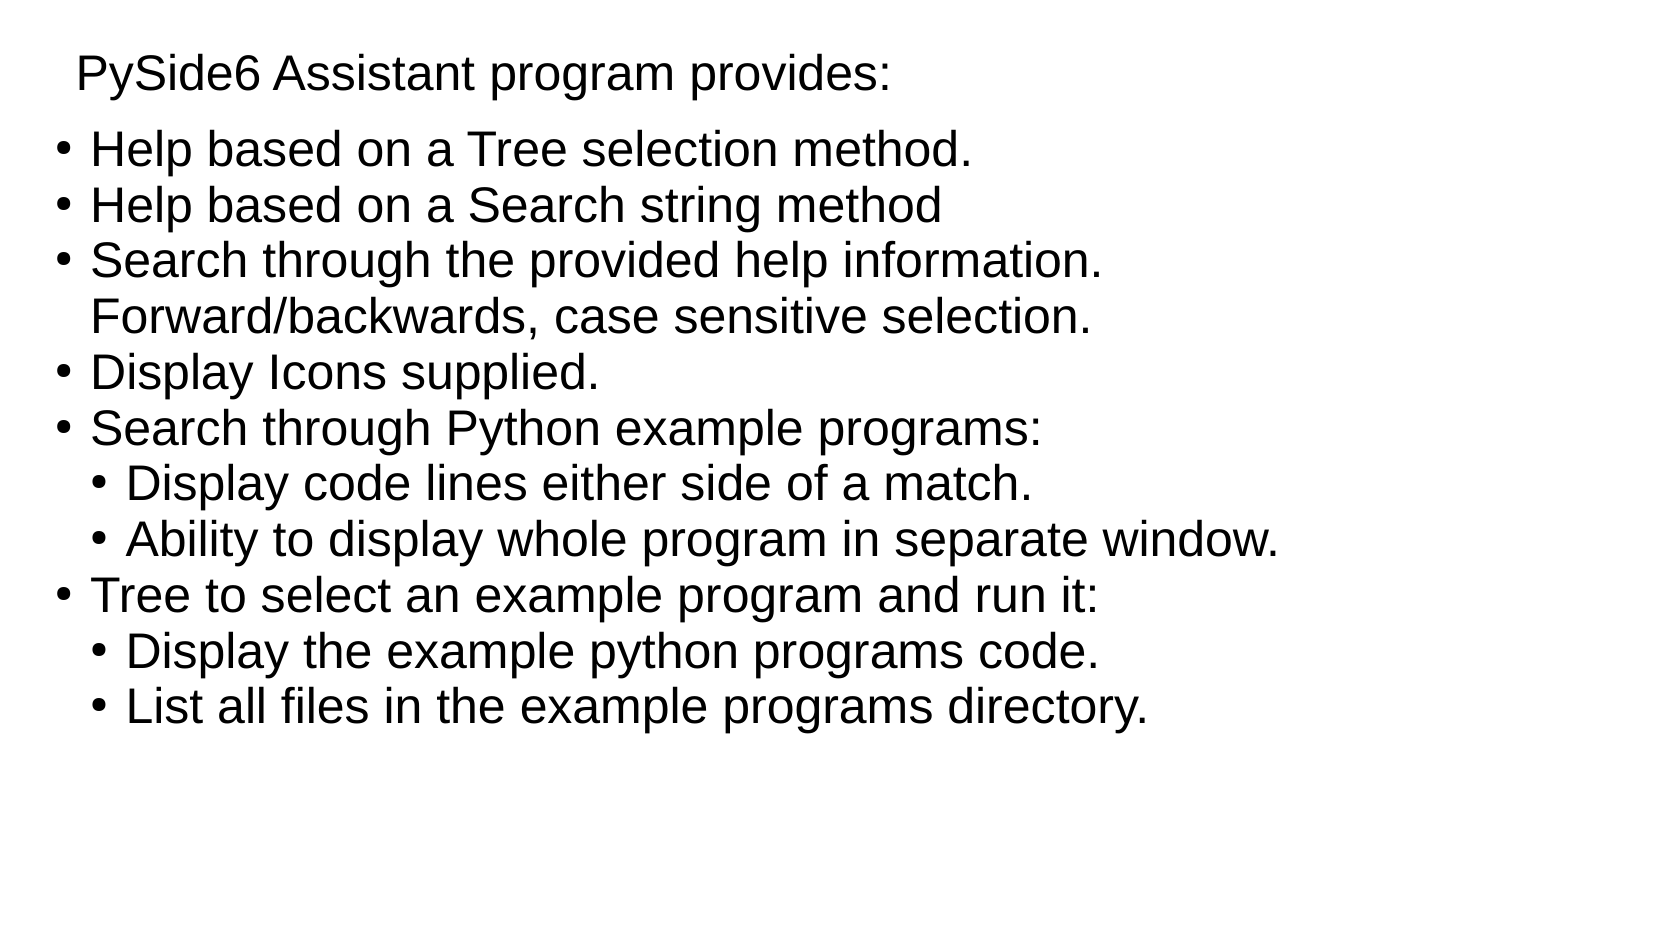

PySide6 Assistant program provides:
Help based on a Tree selection method.
Help based on a Search string method
Search through the provided help information. Forward/backwards, case sensitive selection.
Display Icons supplied.
Search through Python example programs:
Display code lines either side of a match.
Ability to display whole program in separate window.
Tree to select an example program and run it:
Display the example python programs code.
List all files in the example programs directory.